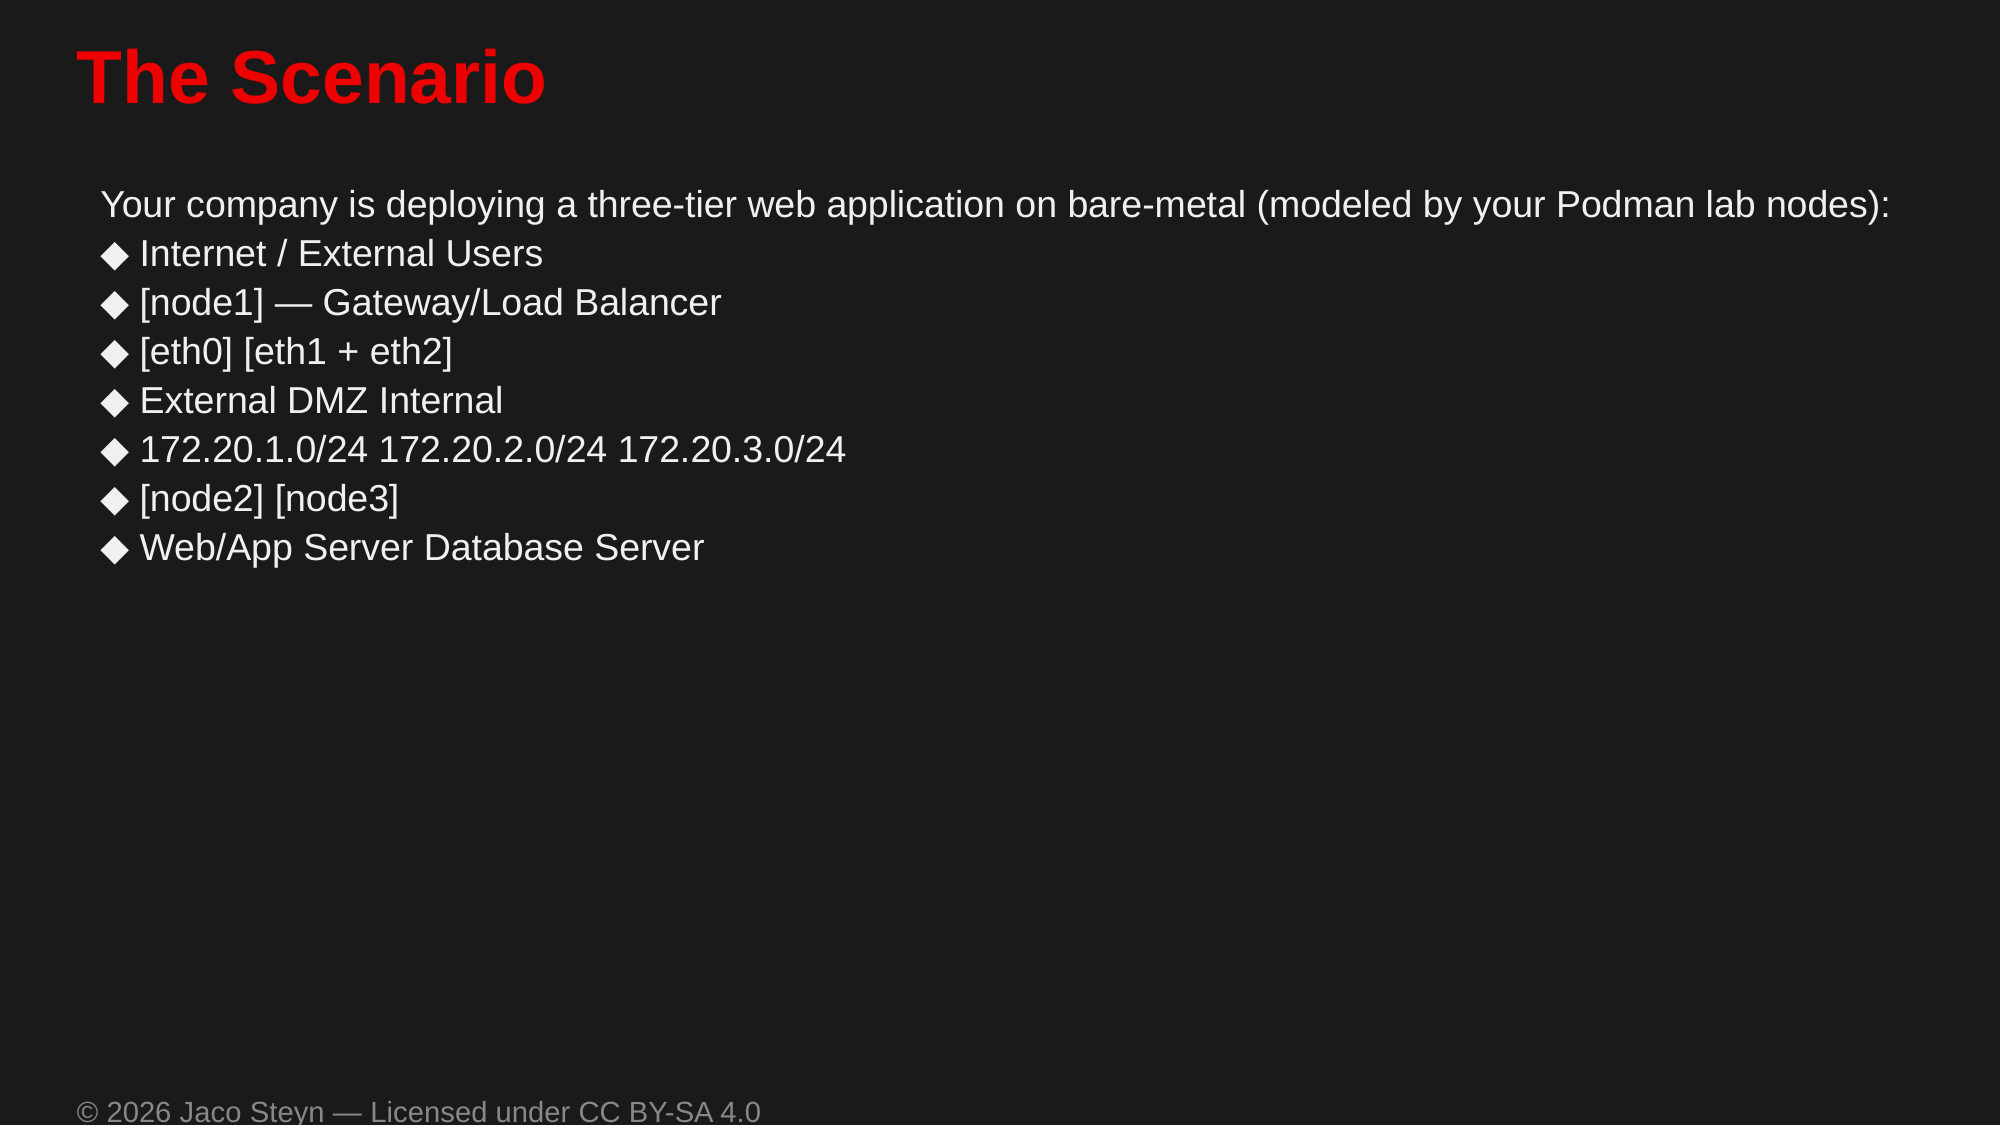

The Scenario
Your company is deploying a three-tier web application on bare-metal (modeled by your Podman lab nodes):
◆ Internet / External Users
◆ [node1] — Gateway/Load Balancer
◆ [eth0] [eth1 + eth2]
◆ External DMZ Internal
◆ 172.20.1.0/24 172.20.2.0/24 172.20.3.0/24
◆ [node2] [node3]
◆ Web/App Server Database Server
© 2026 Jaco Steyn — Licensed under CC BY-SA 4.0